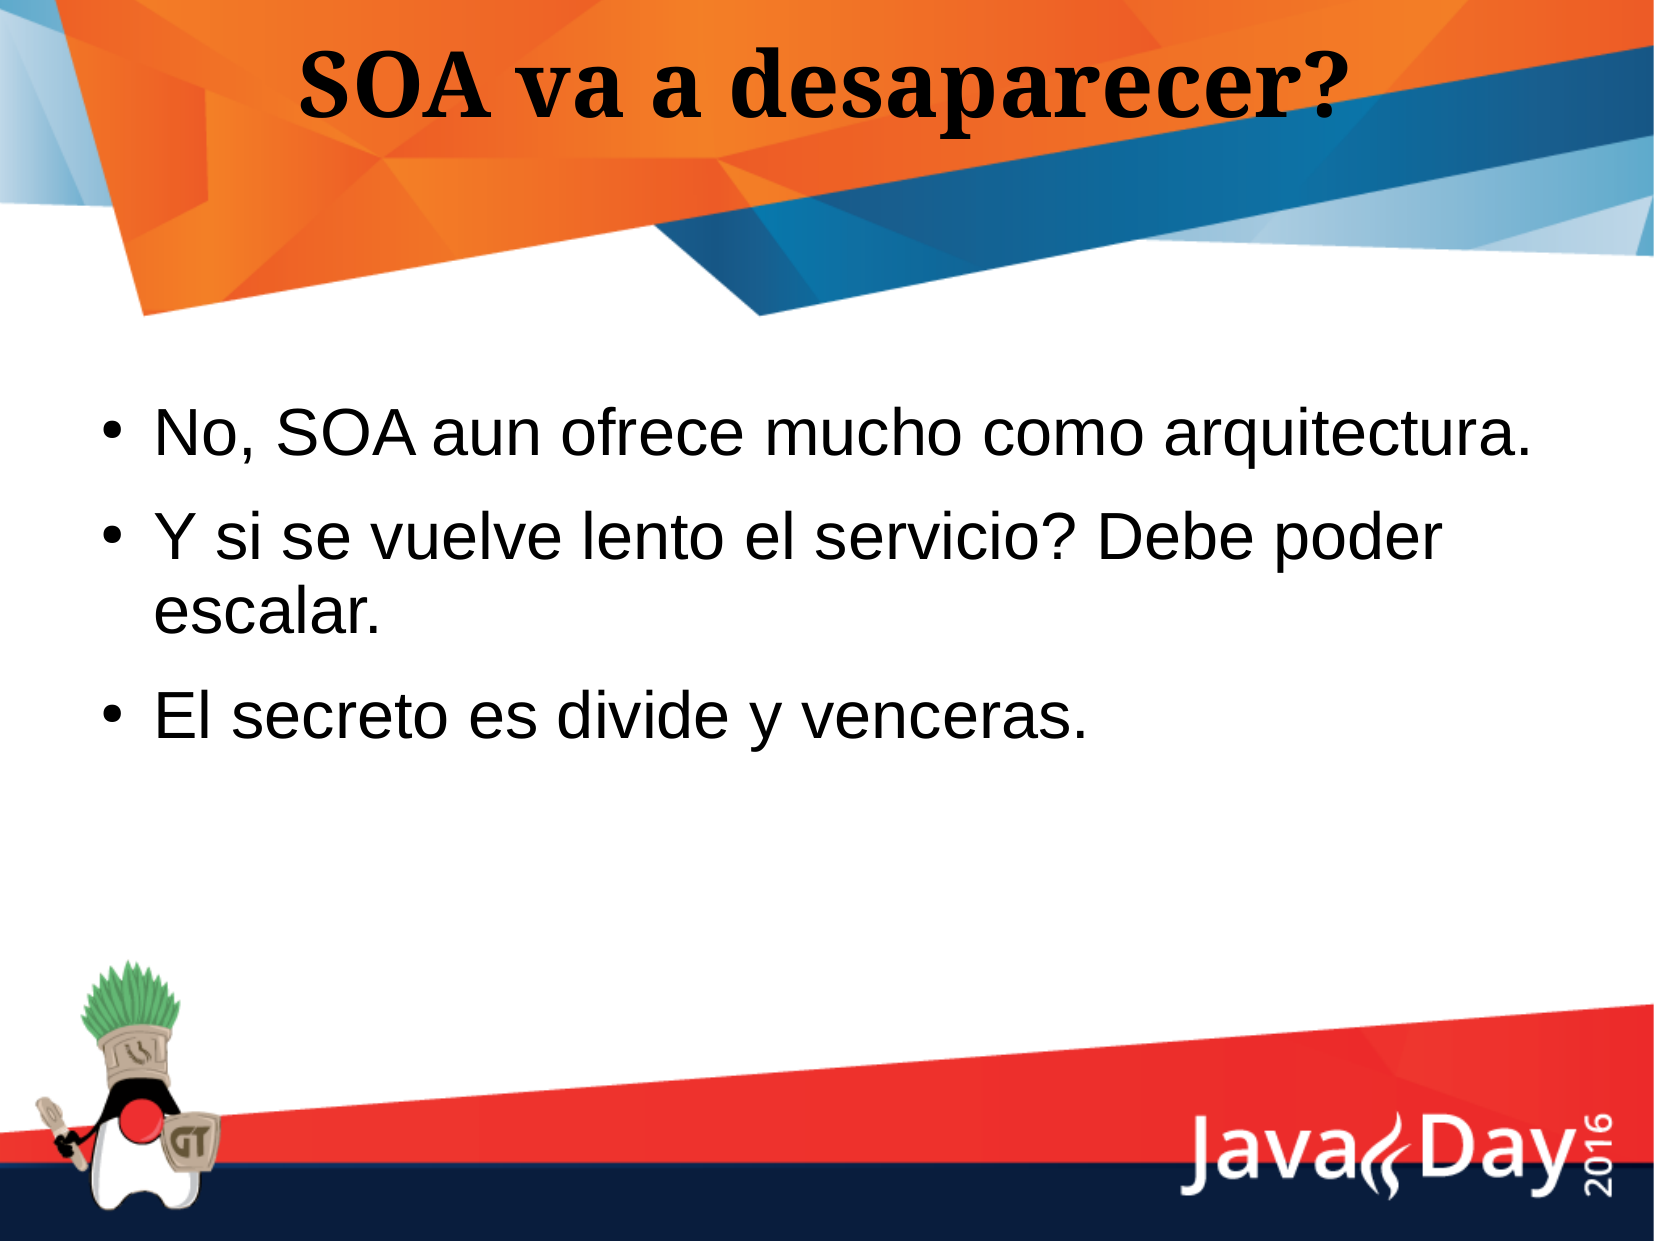

# SOA va a desaparecer?
No, SOA aun ofrece mucho como arquitectura.
Y si se vuelve lento el servicio? Debe poder escalar.
El secreto es divide y venceras.